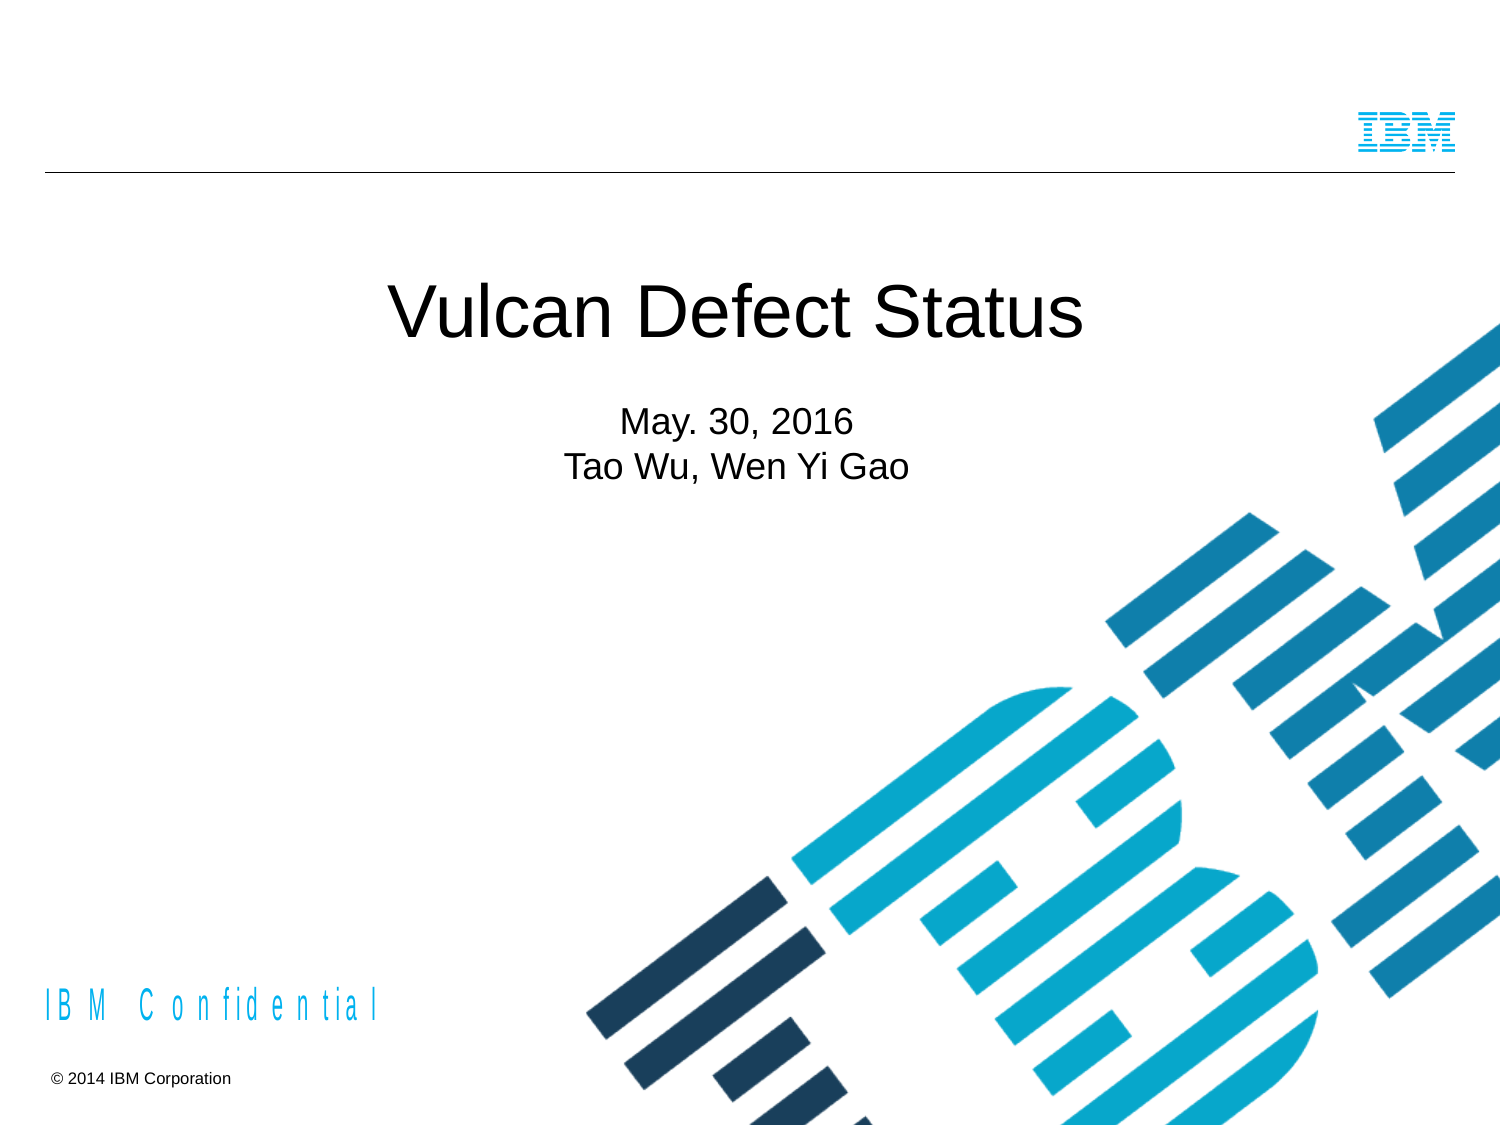

# Vulcan Defect Status May. 30, 2016 Tao Wu, Wen Yi Gao